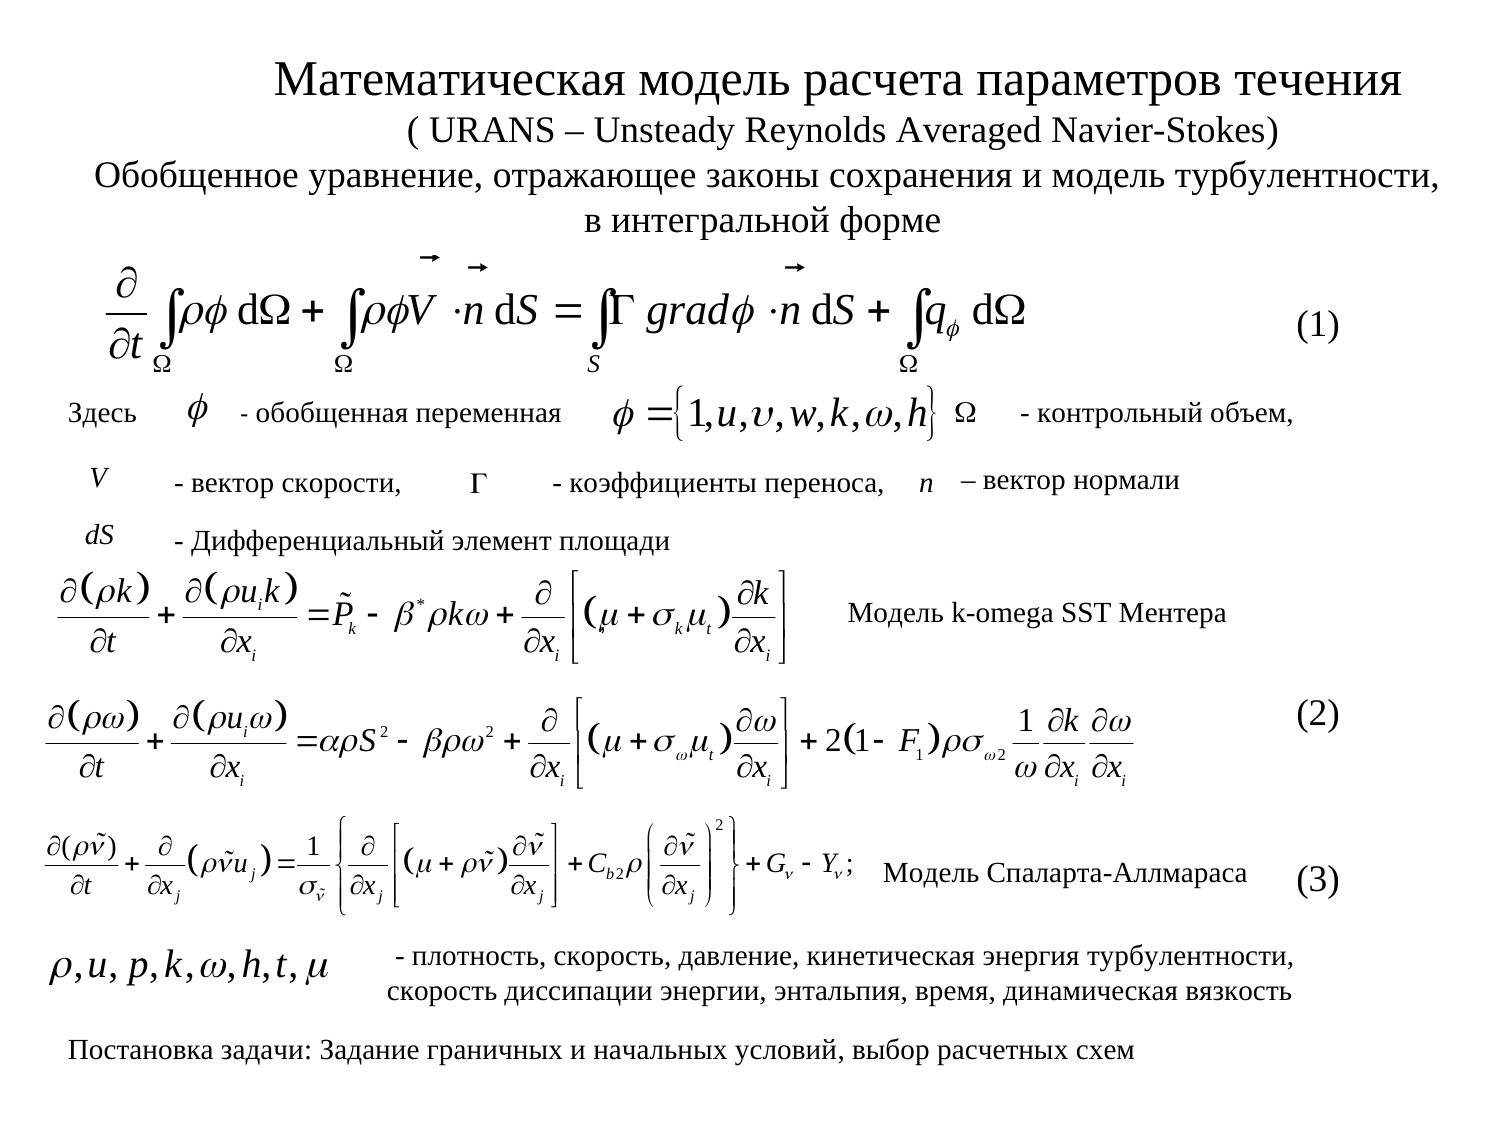

Математическая модель расчета параметров течения
	( URANS – Unsteady Reynolds Averaged Navier-Stokes)
Обобщенное уравнение, отражающее законы сохранения и модель турбулентности, в интегральной форме
(1)
Здесь
 - обобщенная переменная
 - контрольный объем,
 – вектор нормали
- вектор скорости,
- коэффициенты переноса,
- Дифференциальный элемент площади
Модель k-omega SST Ментера
,
(2)
Модель Спаларта-Аллмараса
(3)
 - плотность, скорость, давление, кинетическая энергия турбулентности, скорость диссипации энергии, энтальпия, время, динамическая вязкость
Постановка задачи: Задание граничных и начальных условий, выбор расчетных схем